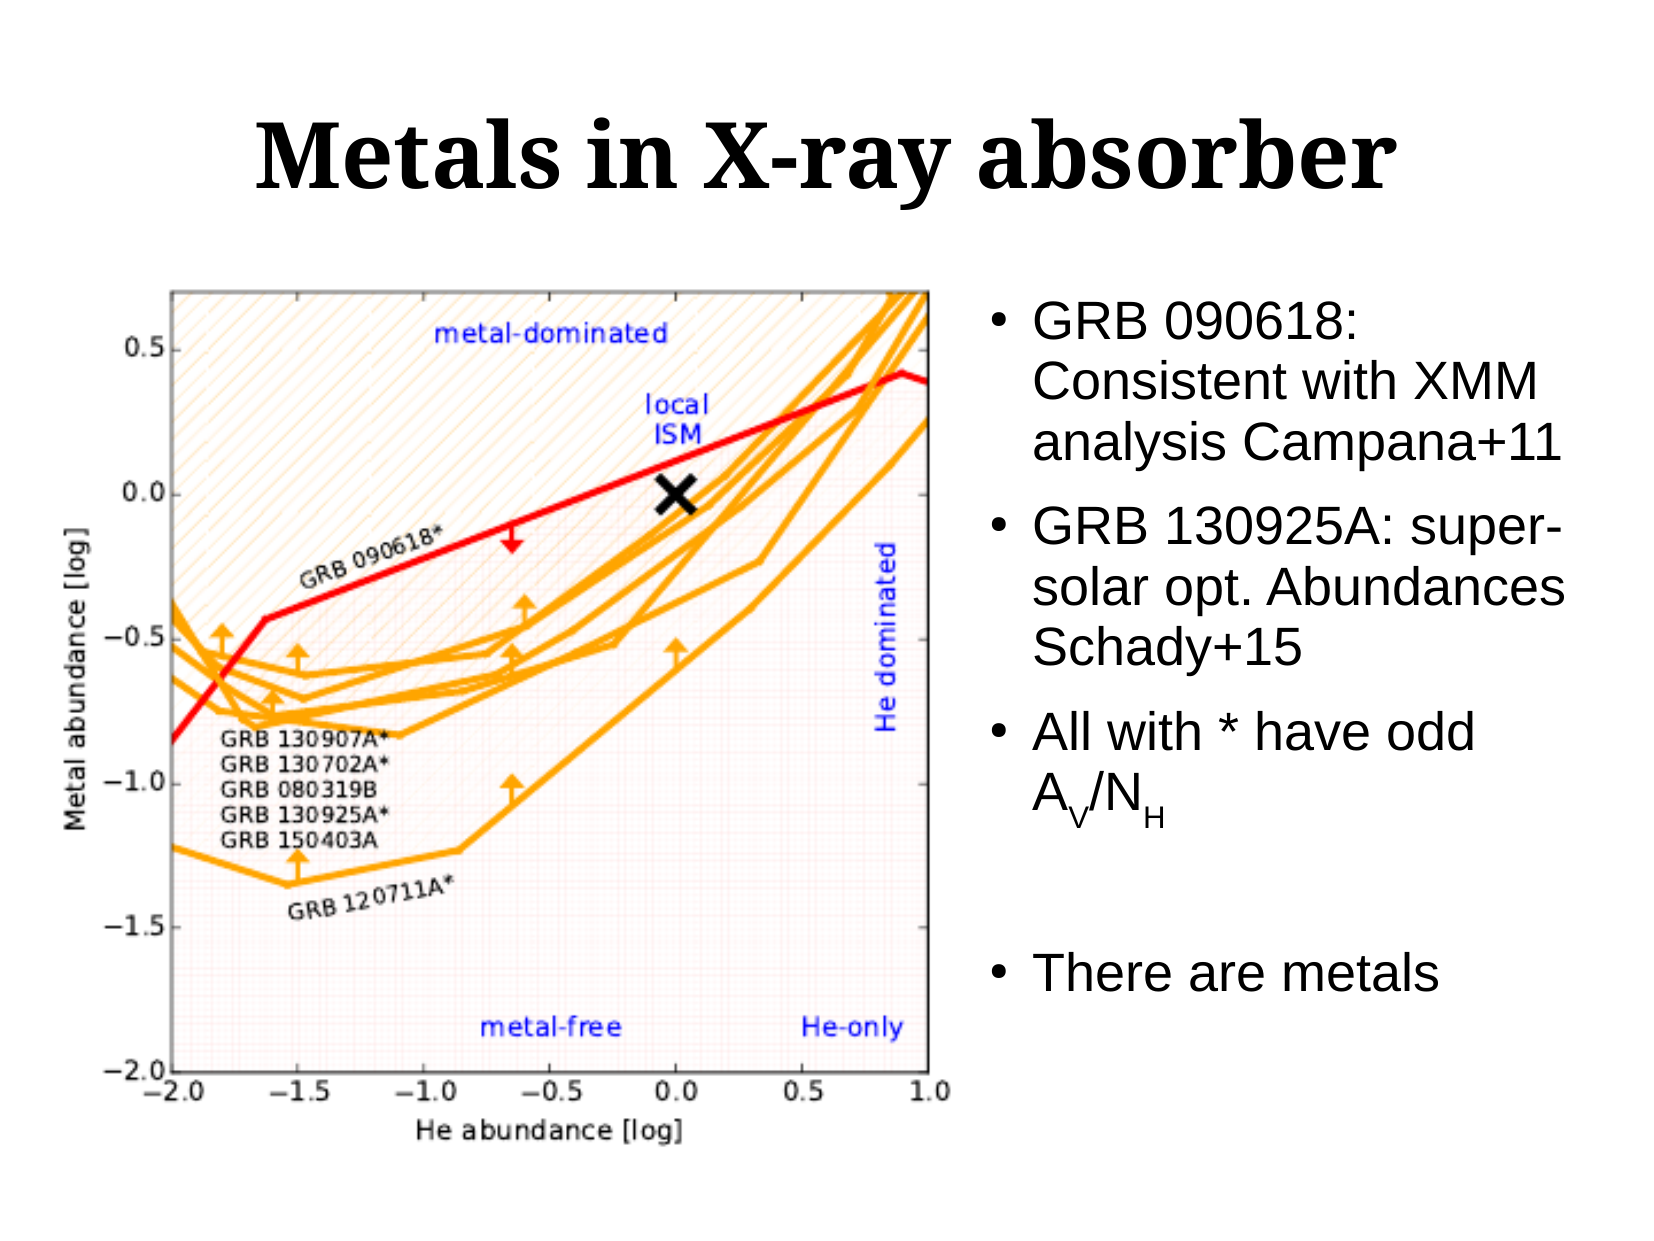

# Metals in X-ray absorber
GRB 090618: Consistent with XMM analysis Campana+11
GRB 130925A: super-solar opt. Abundances Schady+15
All with * have odd AV/NH
There are metals